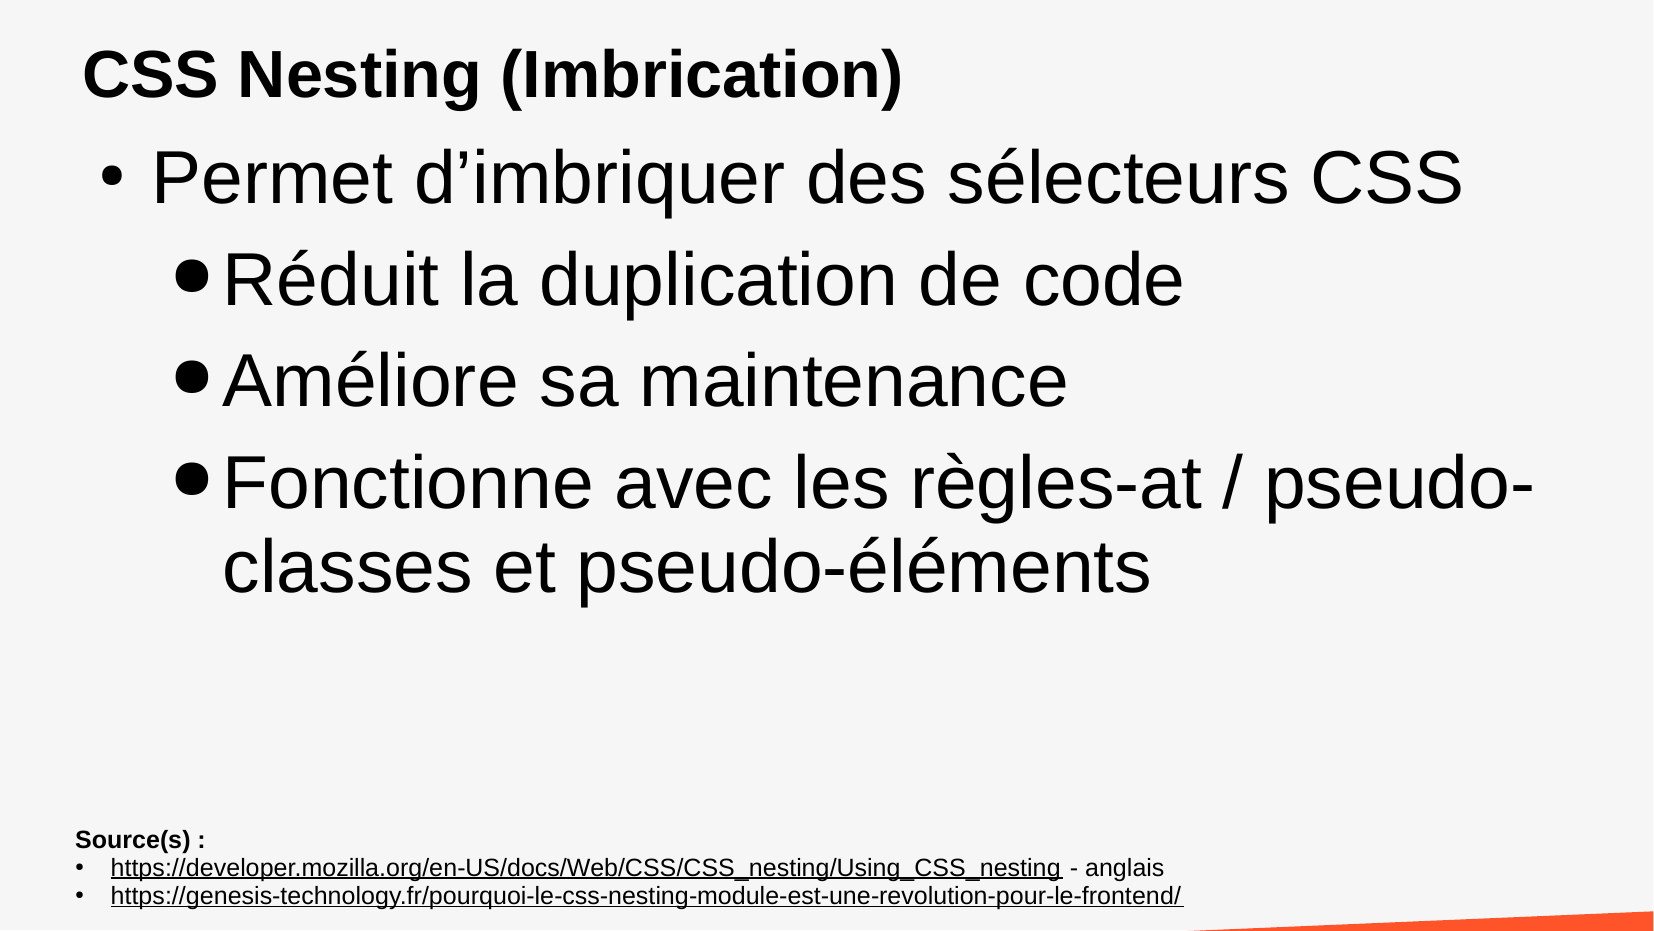

# CSS Nesting (Imbrication)
Permet d’imbriquer des sélecteurs CSS
Réduit la duplication de code
Améliore sa maintenance
Fonctionne avec les règles-at / pseudo-classes et pseudo-éléments
Source(s) :
https://developer.mozilla.org/en-US/docs/Web/CSS/CSS_nesting/Using_CSS_nesting - anglais
https://genesis-technology.fr/pourquoi-le-css-nesting-module-est-une-revolution-pour-le-frontend/